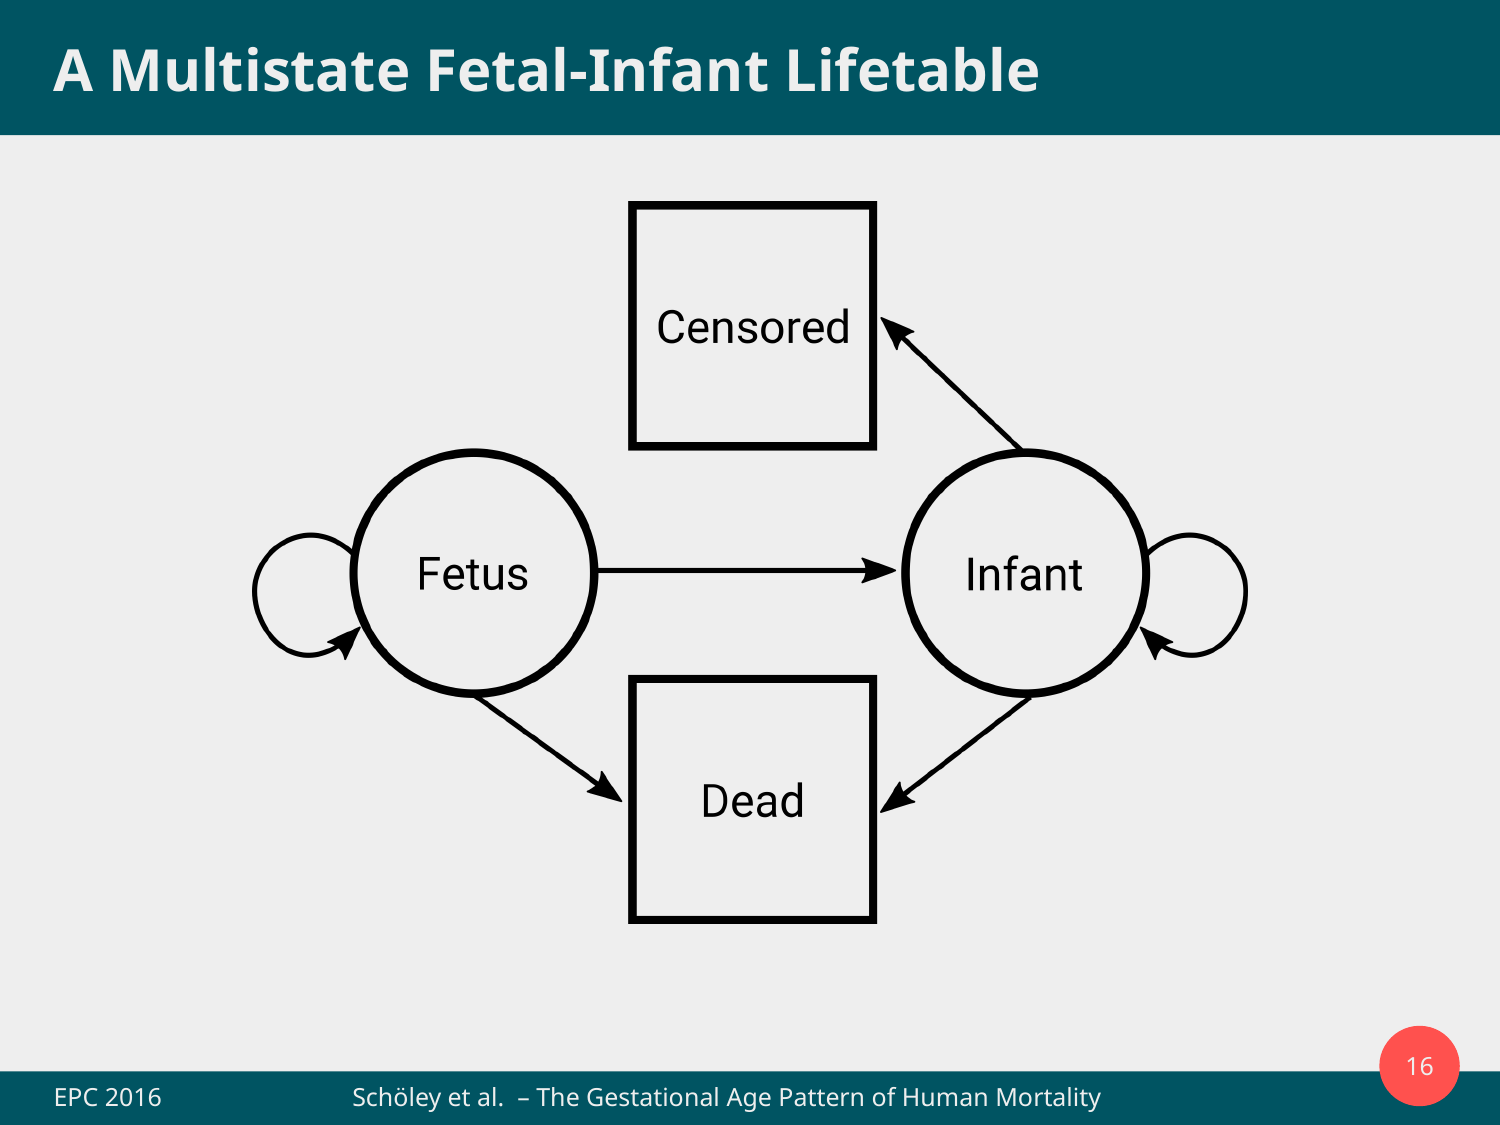

# A Multistate Fetal-Infant Lifetable
16
EPC 2016
Schöley et al. – The Gestational Age Pattern of Human Mortality